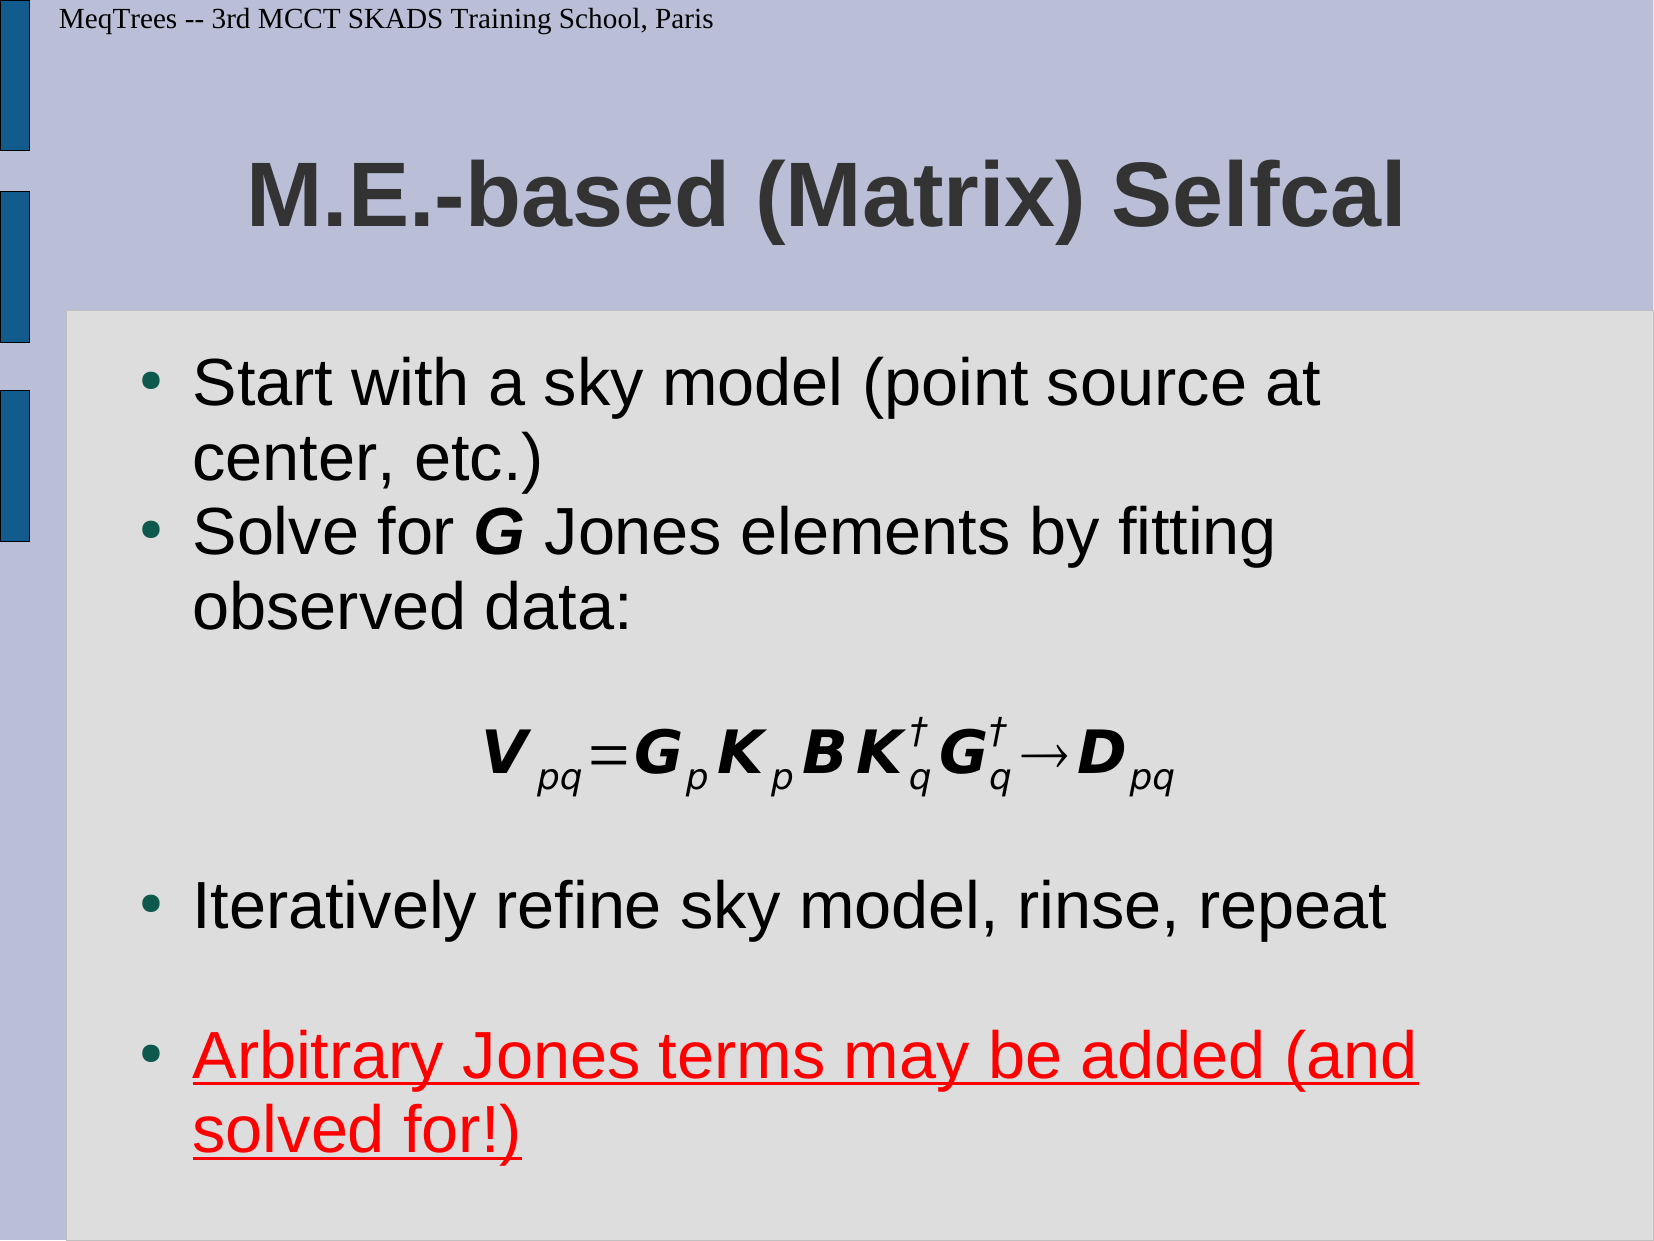

MeqTrees -- 3rd MCCT SKADS Training School, Paris
# M.E.-based (Matrix) Selfcal
Start with a sky model (point source at center, etc.)
Solve for G Jones elements by fitting observed data:
Iteratively refine sky model, rinse, repeat
Arbitrary Jones terms may be added (and solved for!)